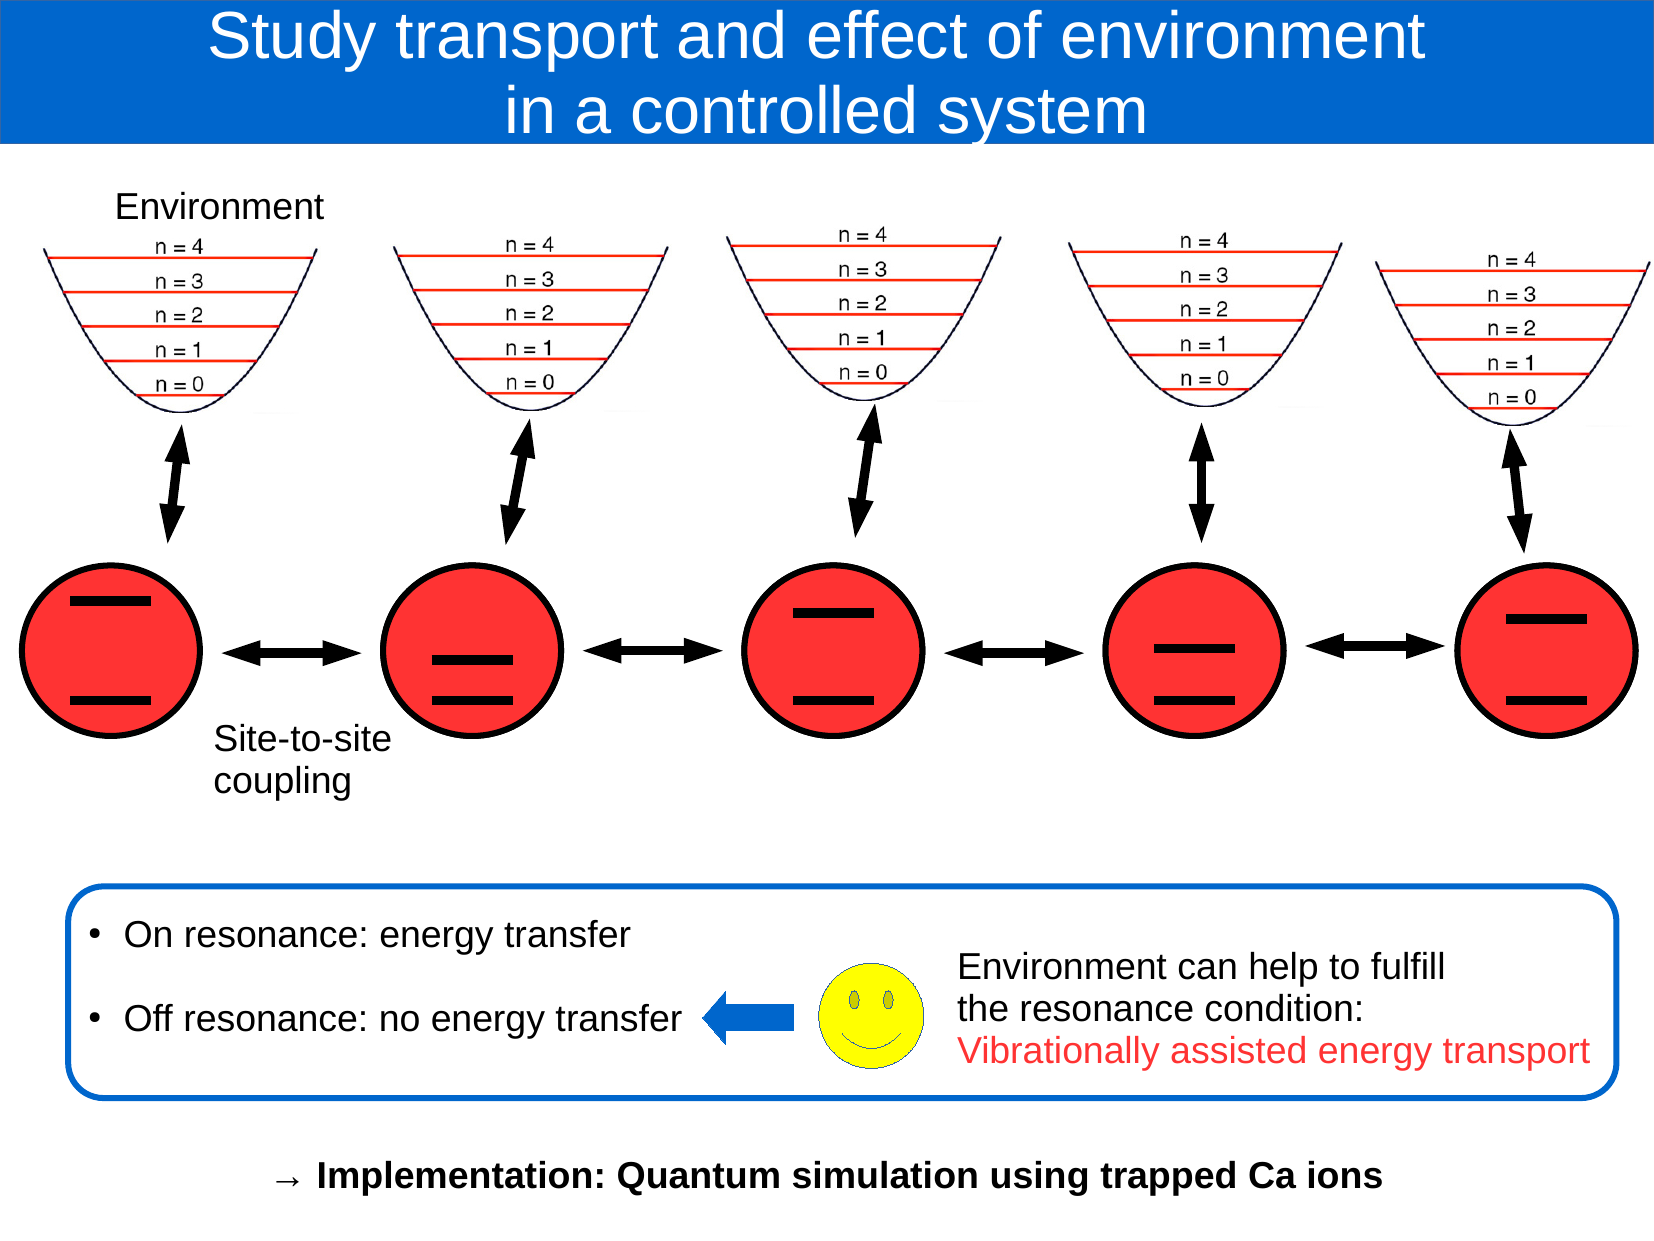

# Study transport and effect of environment in a controlled system
Environment
Environment can help to fulfill
the resonance condition:
Vibrationally assisted energy transport
Site-to-site
coupling
On resonance: energy transfer
Off resonance: no energy transfer
→ Implementation: Quantum simulation using trapped Ca ions